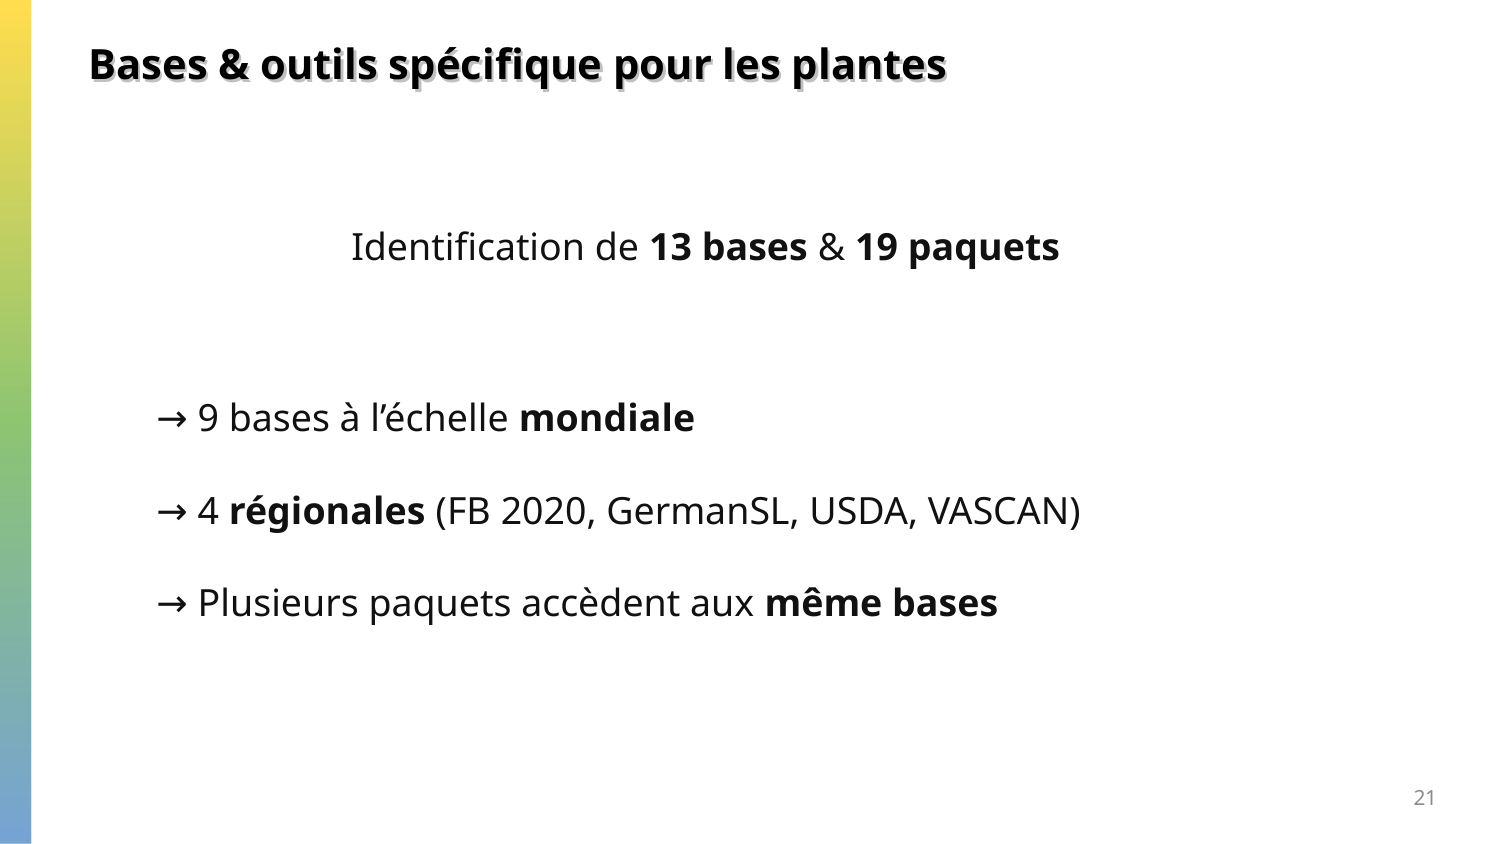

# Bases & outils spécifique pour les plantes
Identification de 13 bases & 19 paquets
→ 9 bases à l’échelle mondiale
→ 4 régionales (FB 2020, GermanSL, USDA, VASCAN)
→ Plusieurs paquets accèdent aux même bases